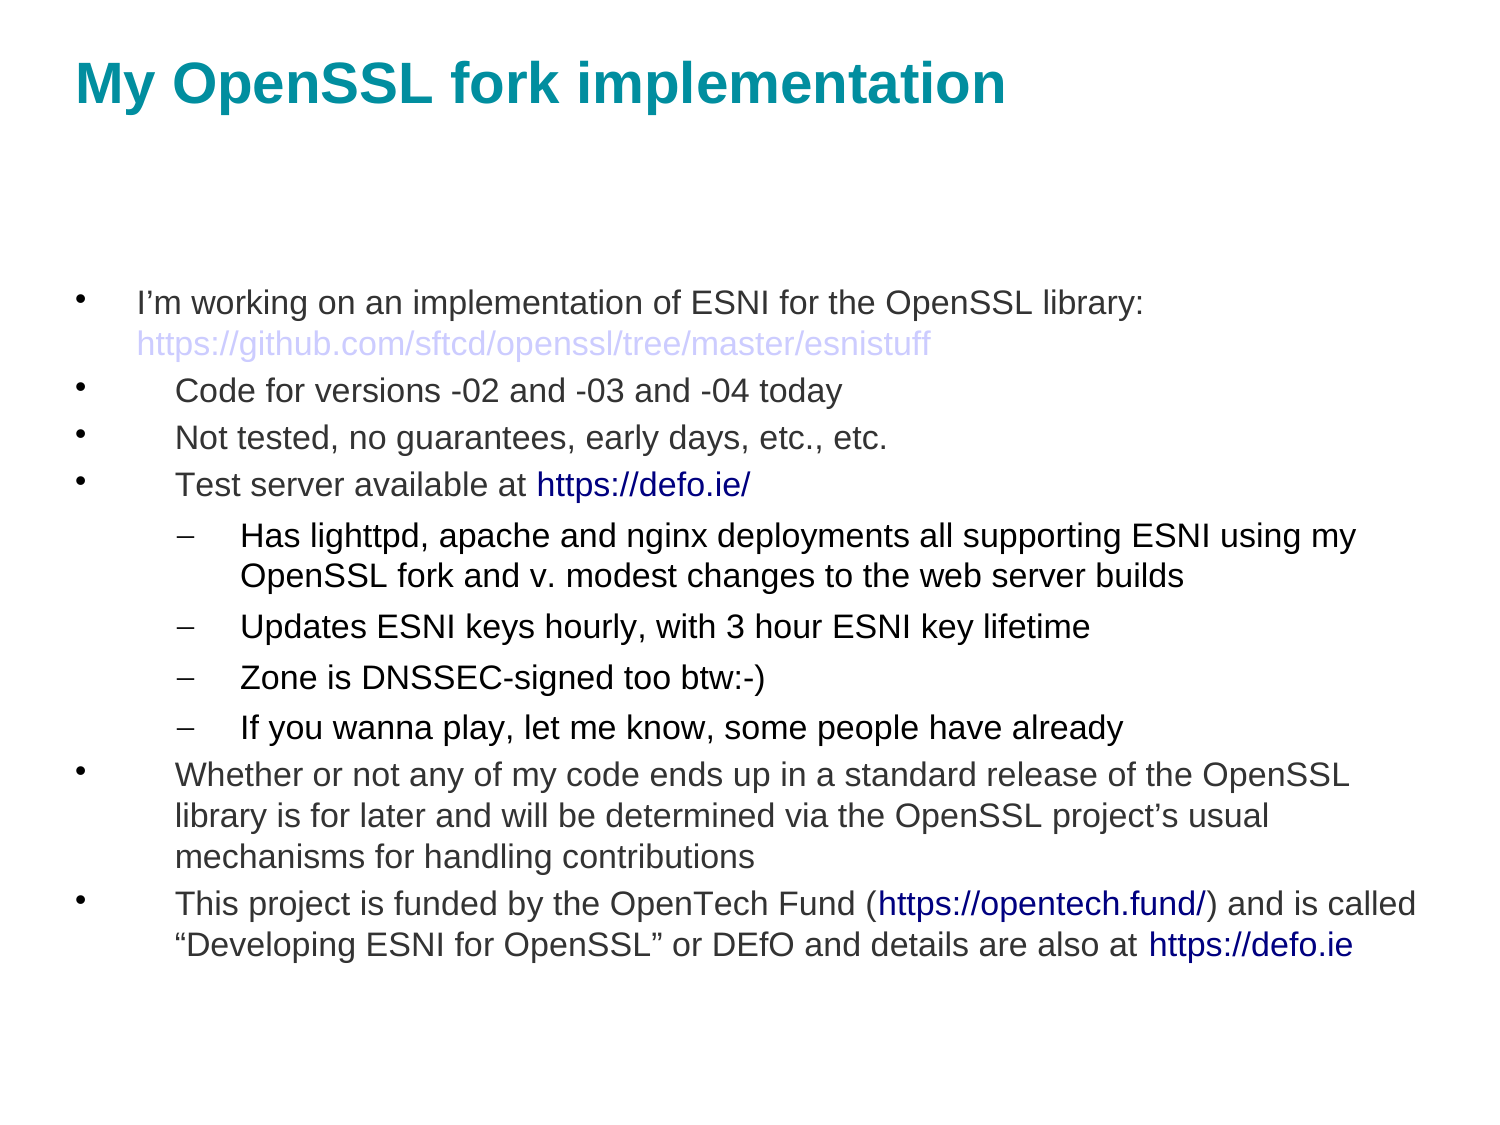

# My OpenSSL fork implementation
I’m working on an implementation of ESNI for the OpenSSL library: https://github.com/sftcd/openssl/tree/master/esnistuff
Code for versions -02 and -03 and -04 today
Not tested, no guarantees, early days, etc., etc.
Test server available at https://defo.ie/
Has lighttpd, apache and nginx deployments all supporting ESNI using my OpenSSL fork and v. modest changes to the web server builds
Updates ESNI keys hourly, with 3 hour ESNI key lifetime
Zone is DNSSEC-signed too btw:-)
If you wanna play, let me know, some people have already
Whether or not any of my code ends up in a standard release of the OpenSSL library is for later and will be determined via the OpenSSL project’s usual mechanisms for handling contributions
This project is funded by the OpenTech Fund (https://opentech.fund/) and is called “Developing ESNI for OpenSSL” or DEfO and details are also at https://defo.ie